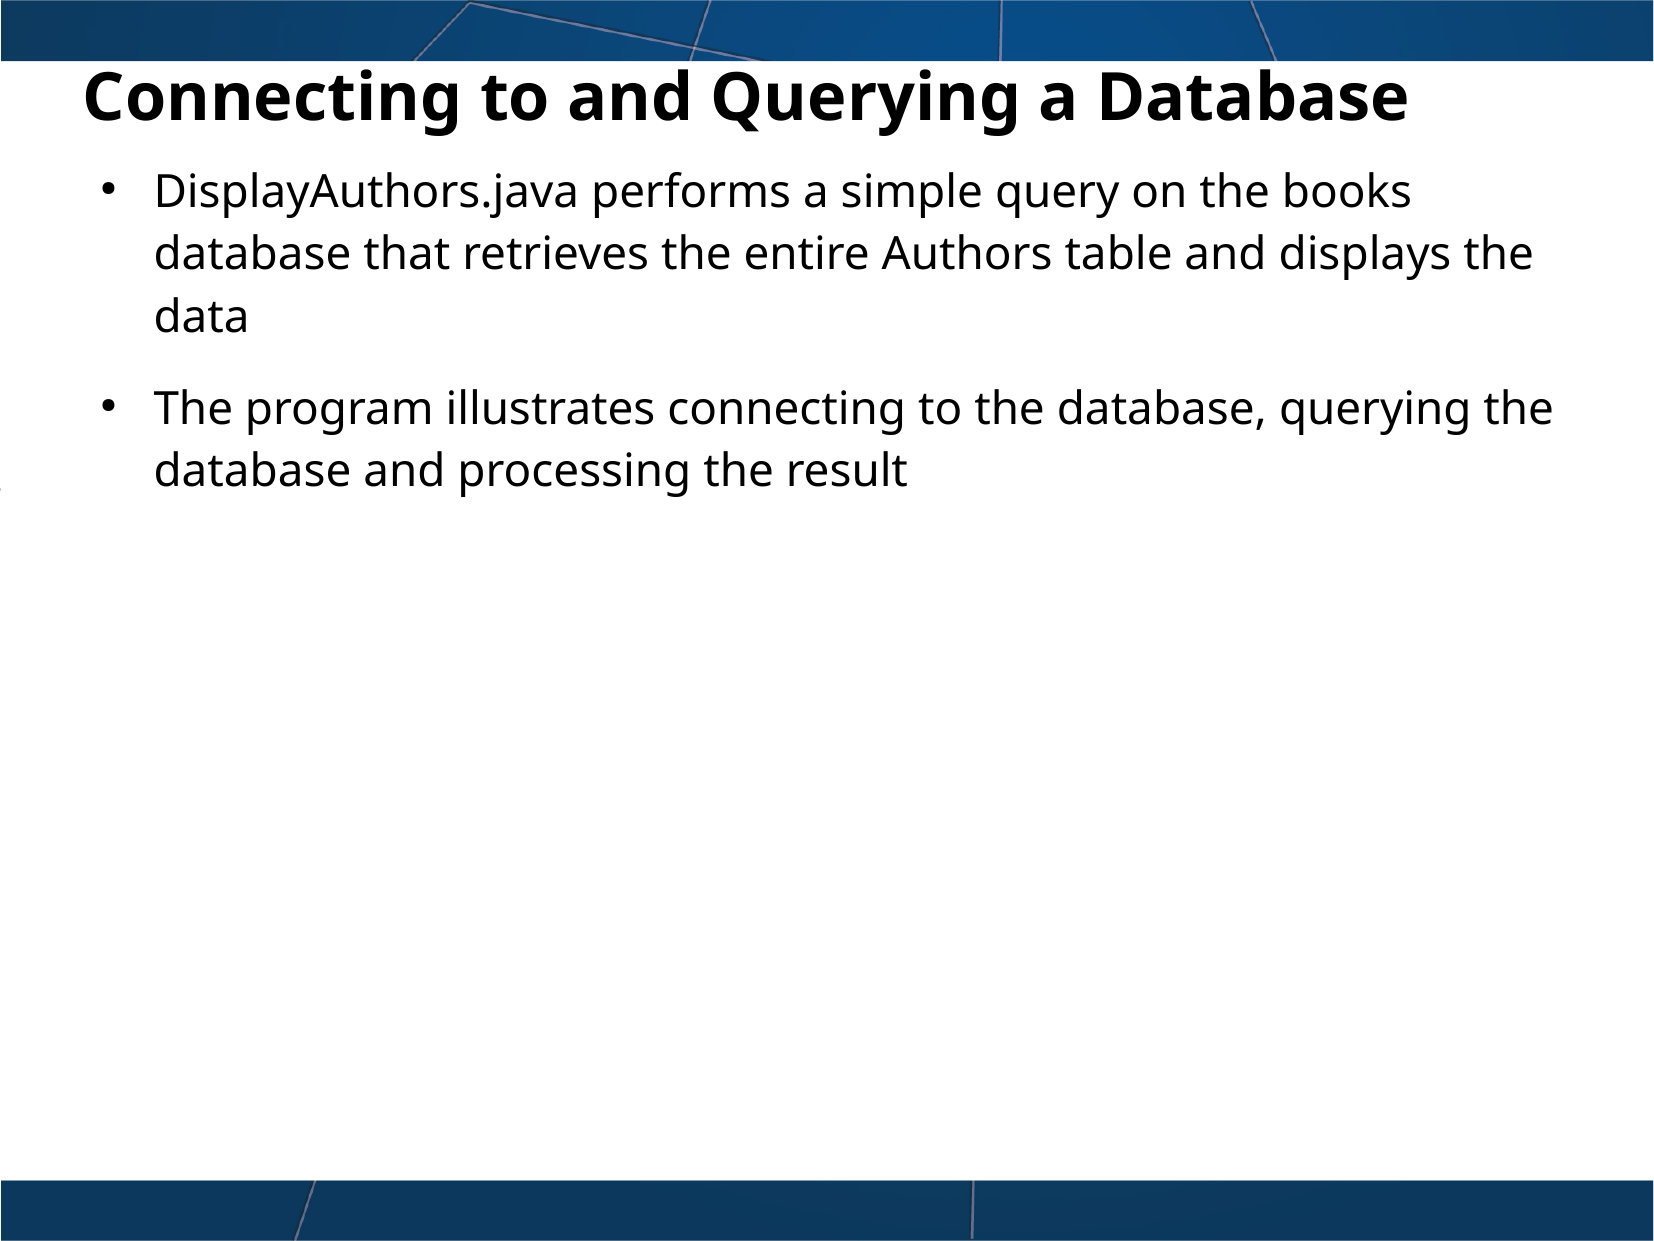

# Connecting to and Querying a Database
DisplayAuthors.java performs a simple query on the books database that retrieves the entire Authors table and displays the data
The program illustrates connecting to the database, querying the database and processing the result